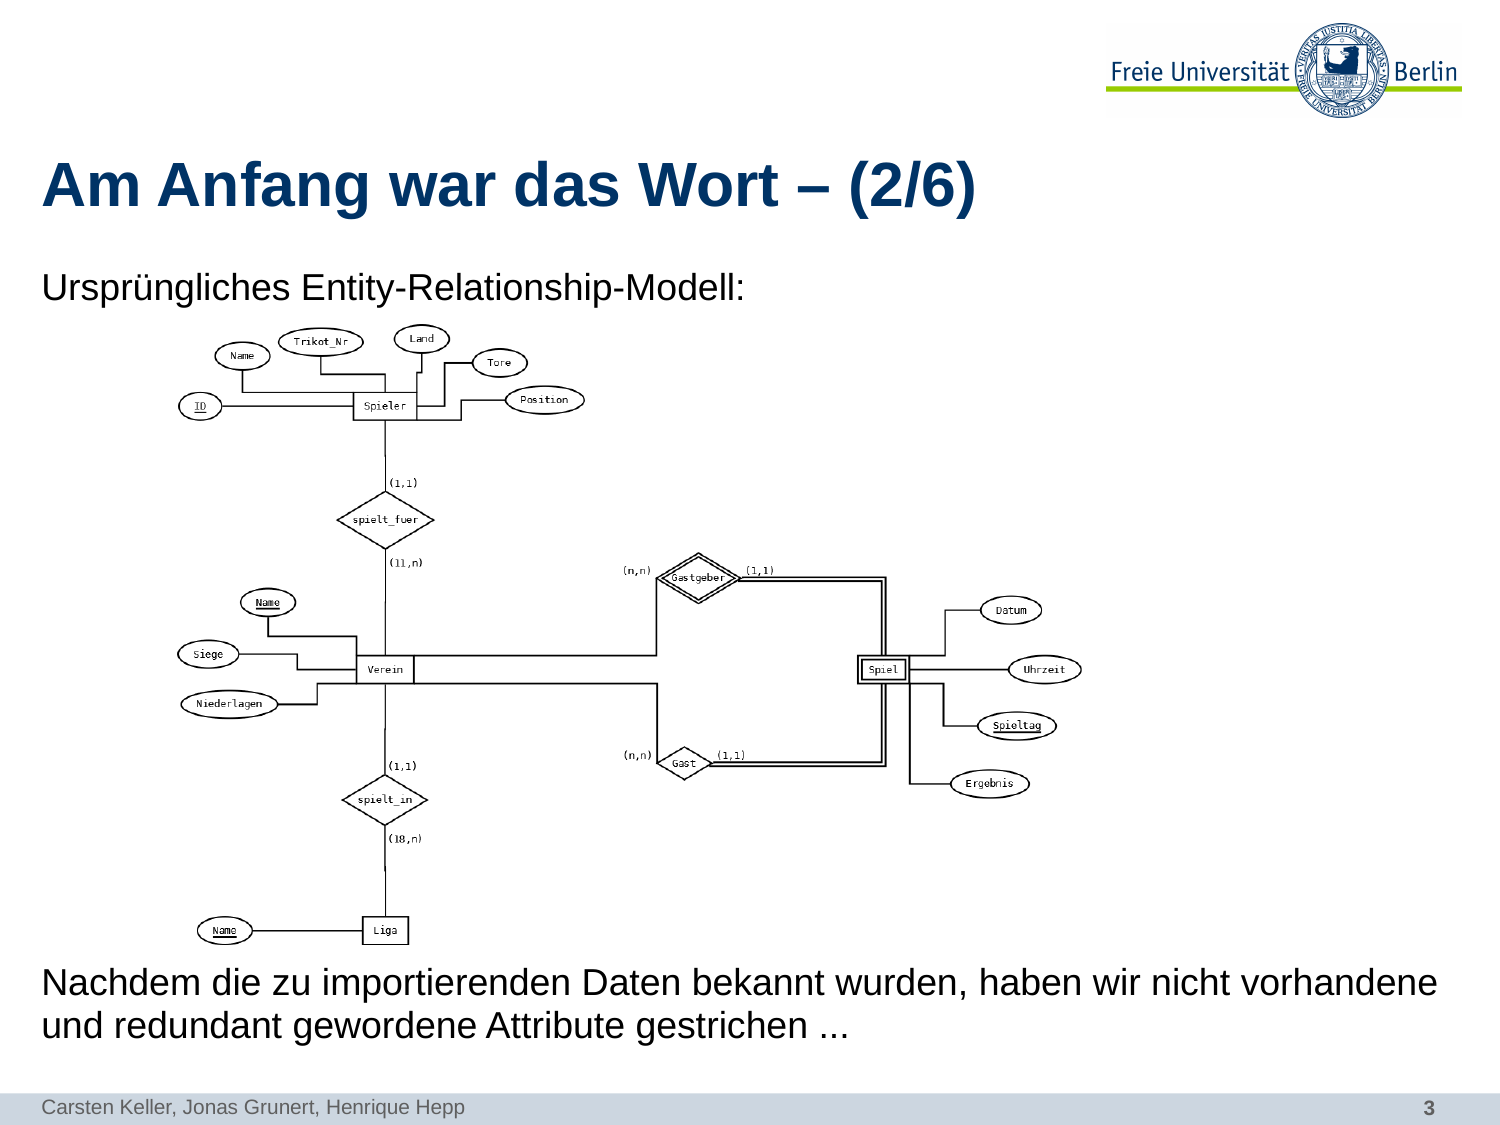

# Am Anfang war das Wort – (2/6)
Ursprüngliches Entity-Relationship-Modell:
Nachdem die zu importierenden Daten bekannt wurden, haben wir nicht vorhandene und redundant gewordene Attribute gestrichen ...